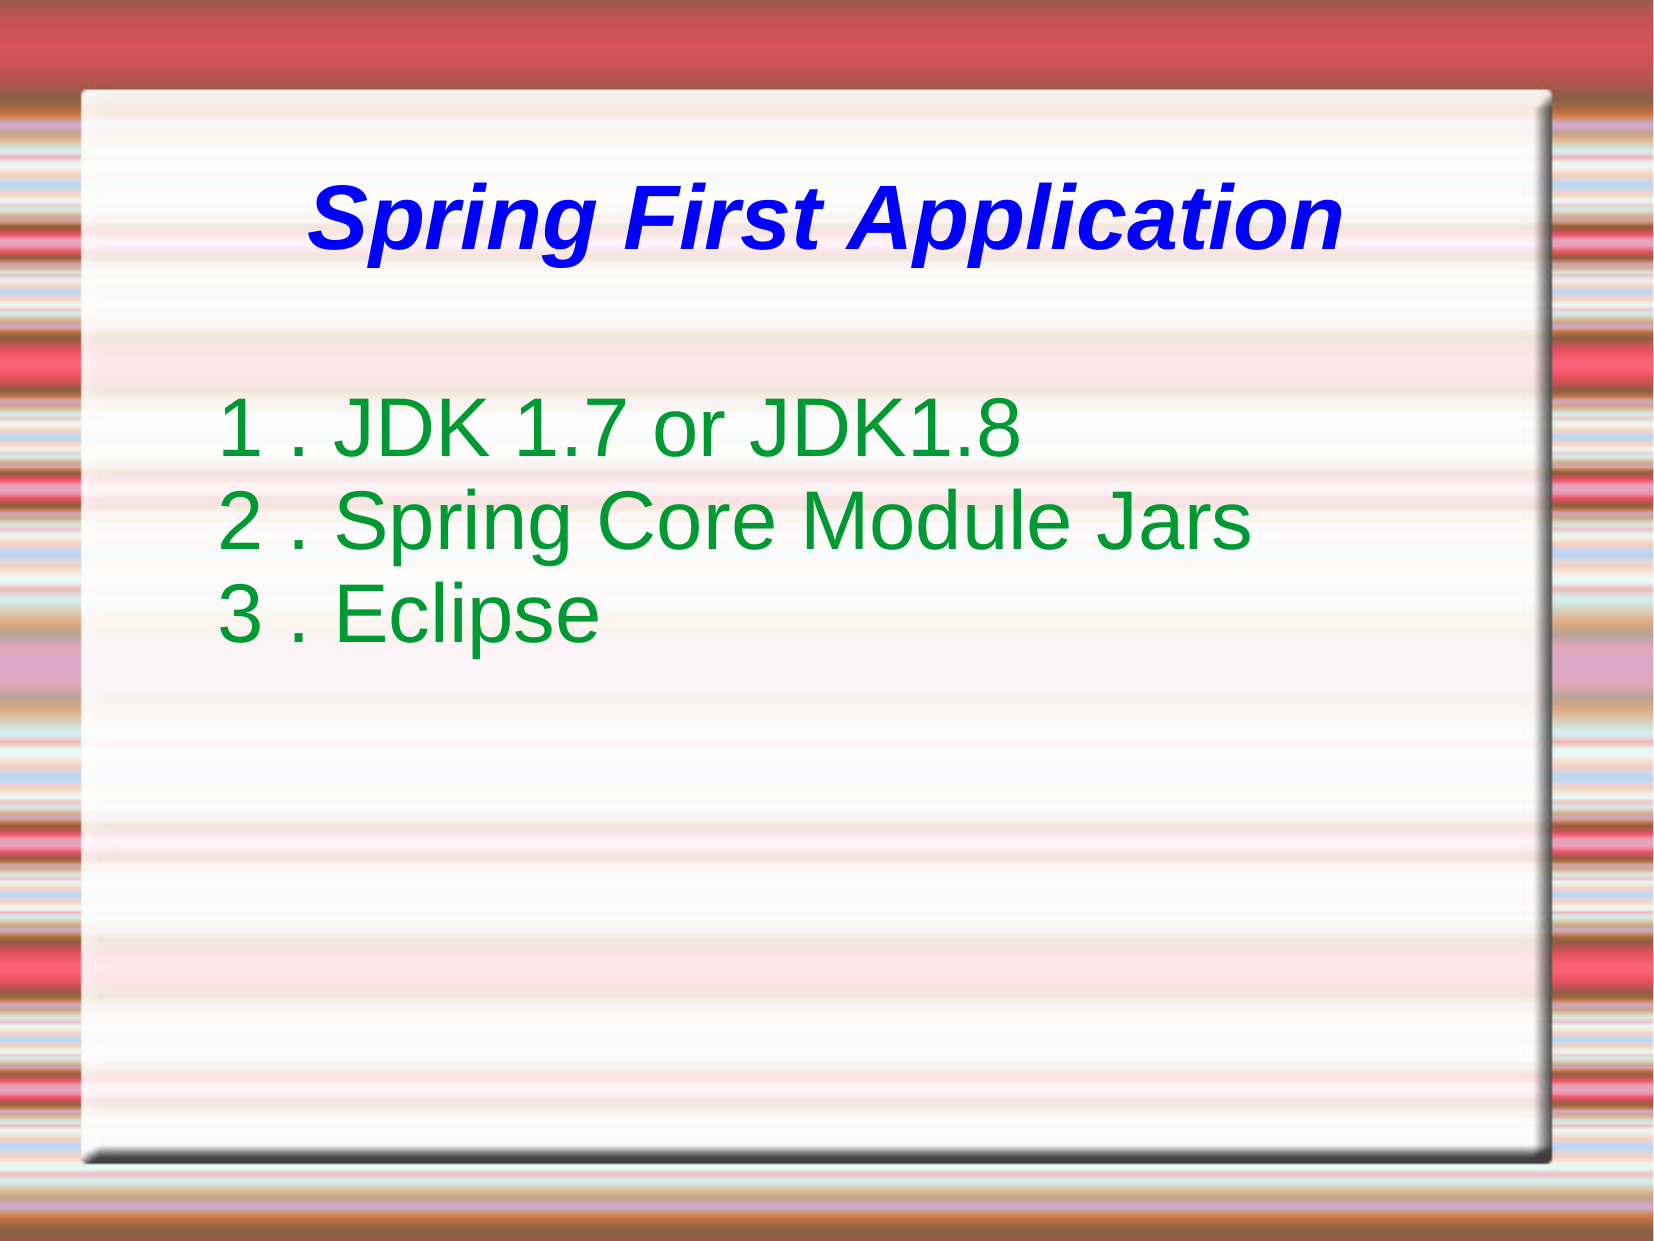

# Spring First Application
1 . JDK 1.7 or JDK1.8
2 . Spring Core Module Jars
3 . Eclipse